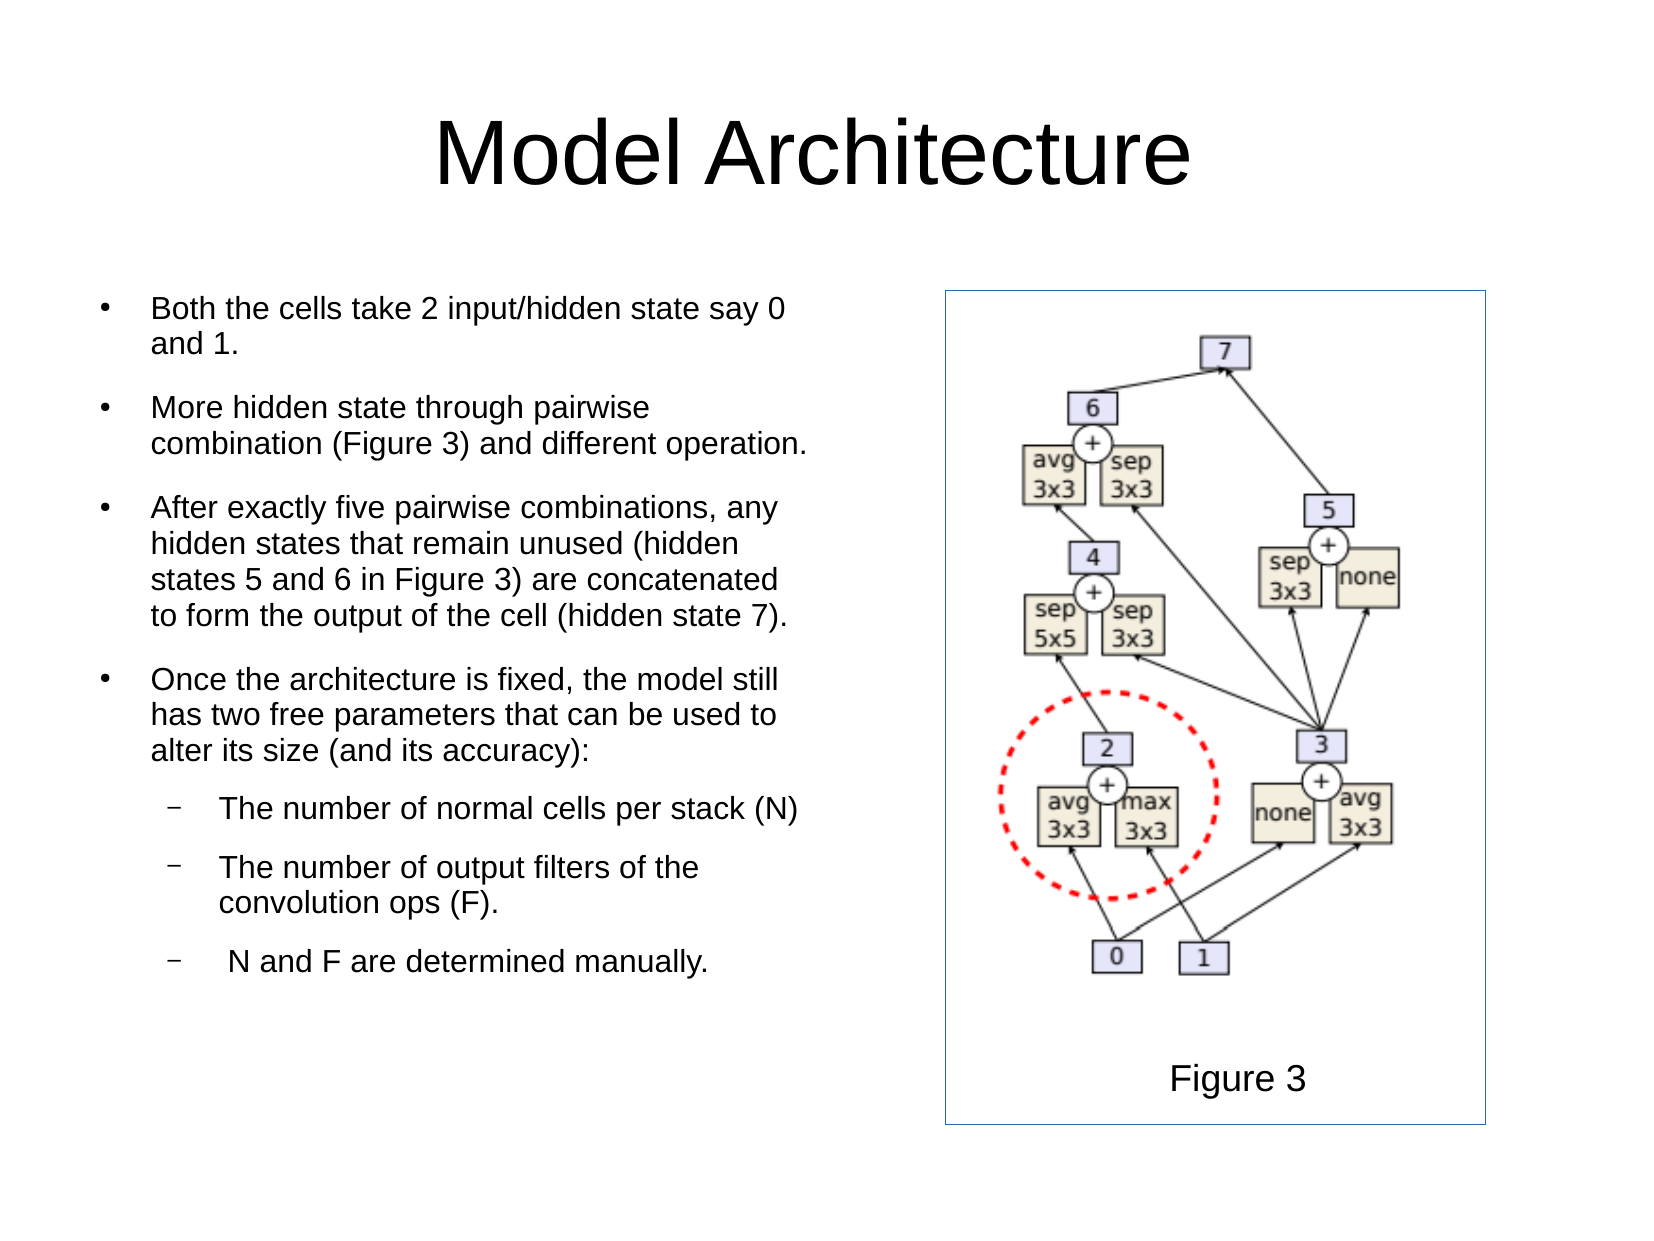

# Model Architecture
Both the cells take 2 input/hidden state say 0 and 1.
More hidden state through pairwise combination (Figure 3) and different operation.
After exactly five pairwise combinations, any hidden states that remain unused (hidden states 5 and 6 in Figure 3) are concatenated to form the output of the cell (hidden state 7).
Once the architecture is fixed, the model still has two free parameters that can be used to alter its size (and its accuracy):
The number of normal cells per stack (N)
The number of output filters of the convolution ops (F).
 N and F are determined manually.
Figure 3